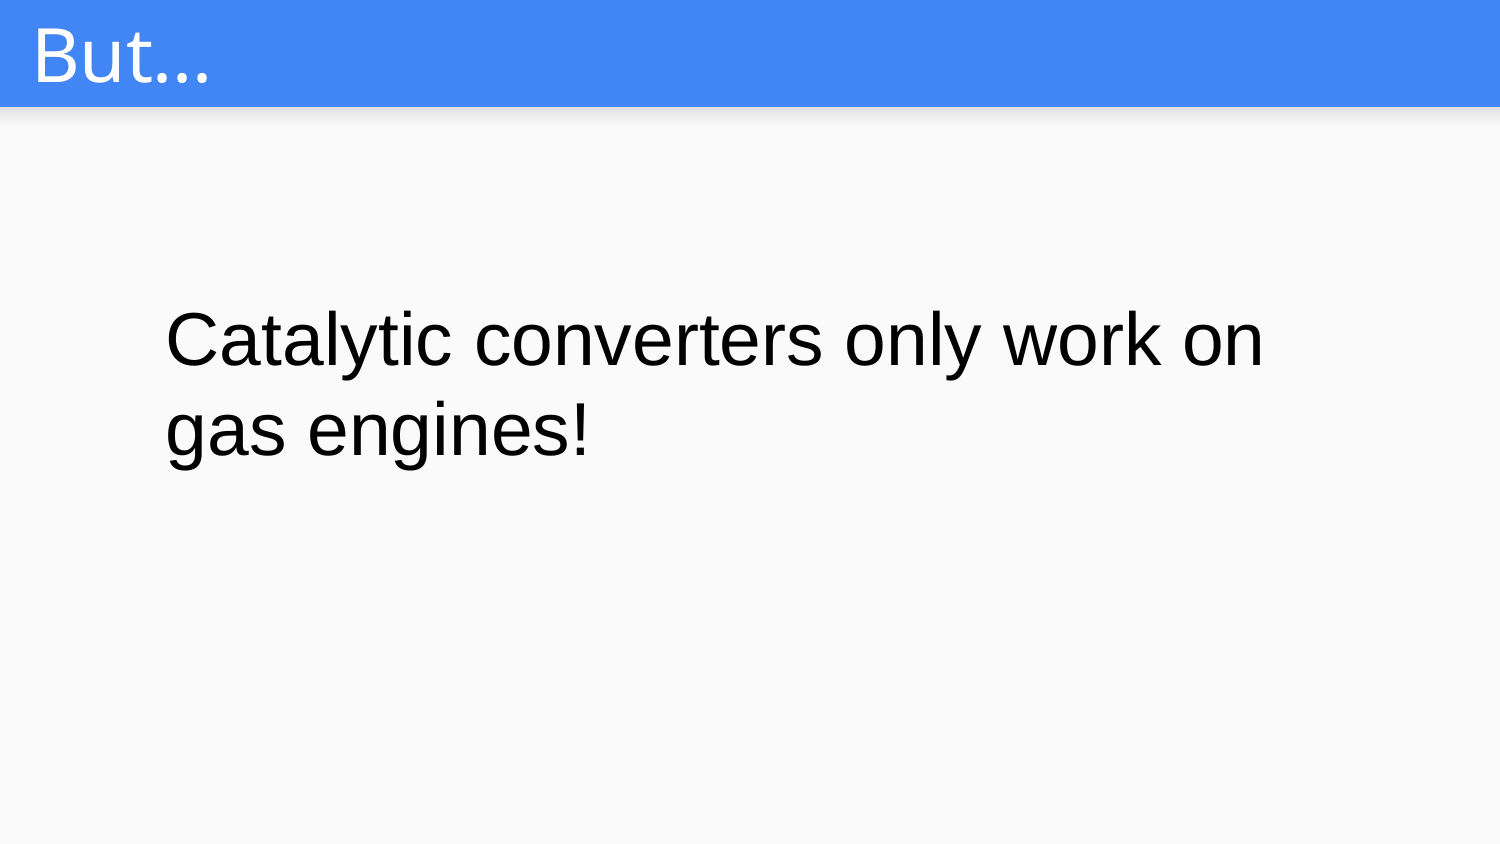

# But...
Catalytic converters only work on gas engines!